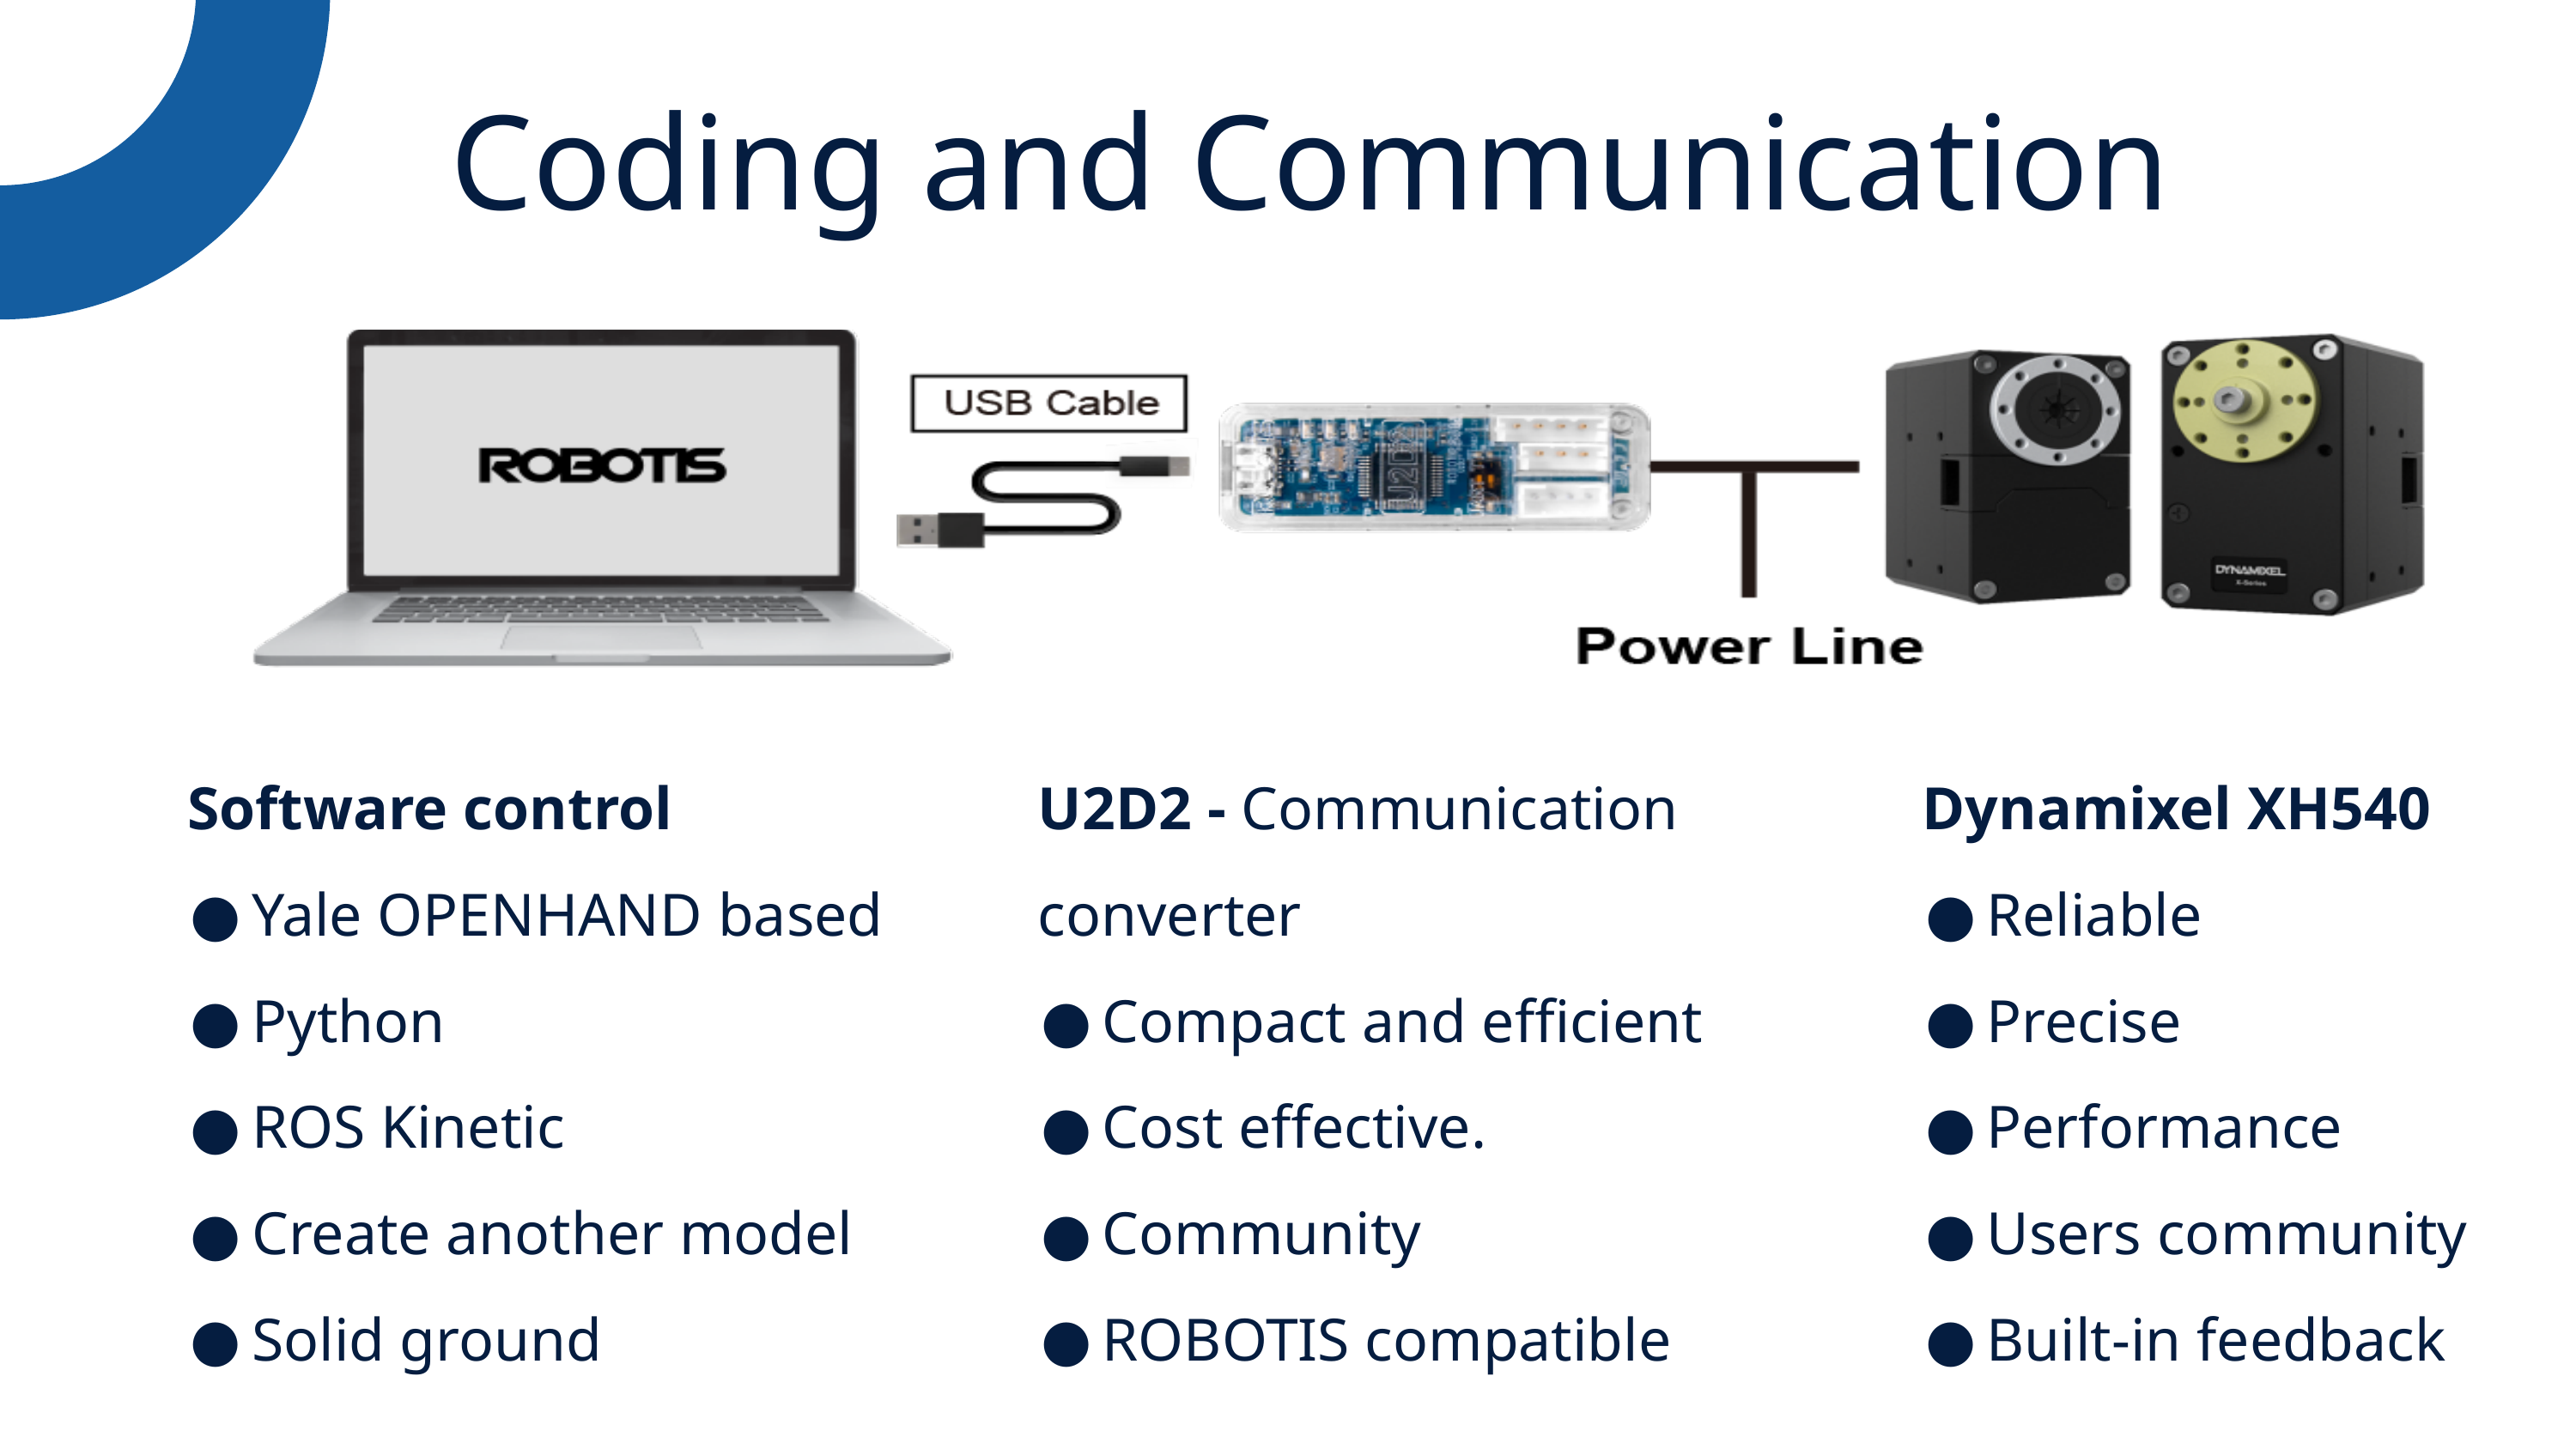

Coding and Communication
Software control
Yale OPENHAND based
Python
ROS Kinetic
Create another model
Solid ground
U2D2 - Communication converter
Compact and efficient
Cost effective.
Community
ROBOTIS compatible
Dynamixel XH540
Reliable
Precise
Performance
Users community
Built-in feedback